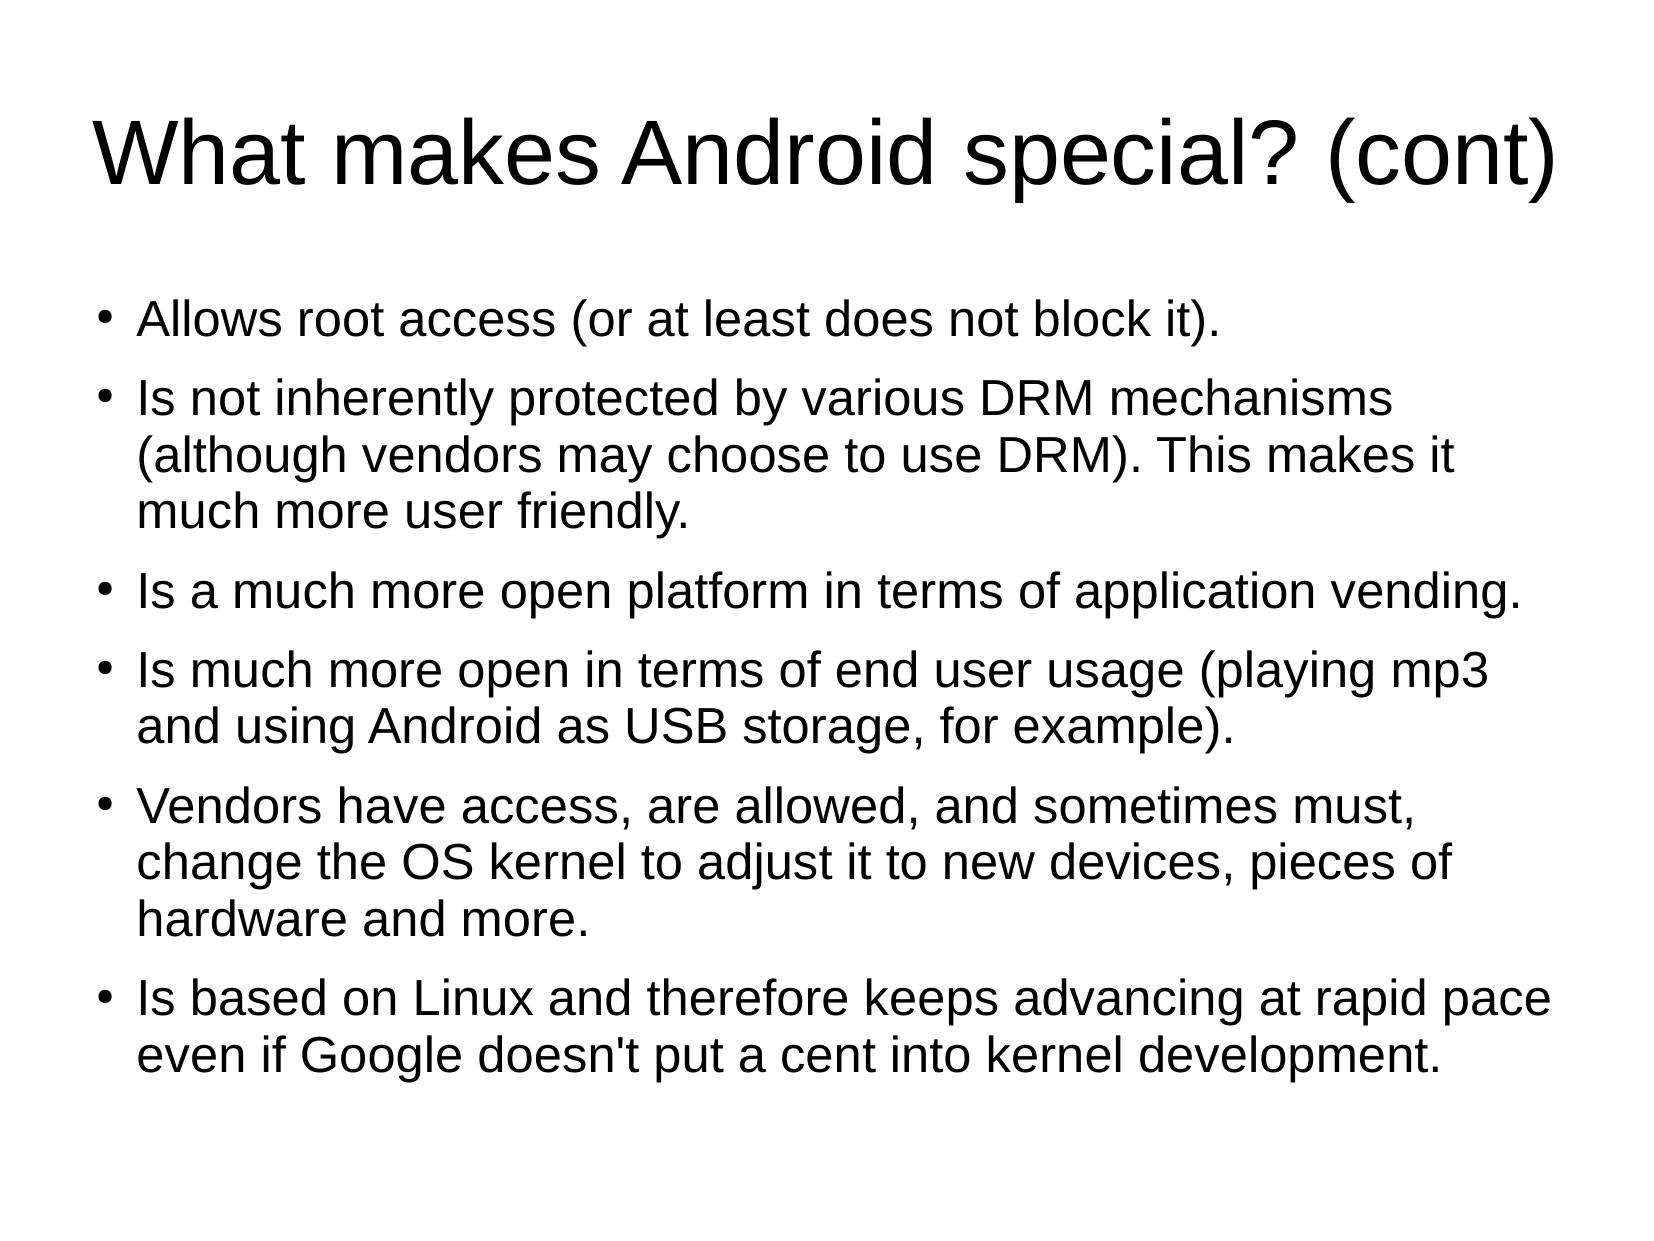

# What makes Android special? (cont)
Allows root access (or at least does not block it).
Is not inherently protected by various DRM mechanisms (although vendors may choose to use DRM). This makes it much more user friendly.
Is a much more open platform in terms of application vending.
Is much more open in terms of end user usage (playing mp3 and using Android as USB storage, for example).
Vendors have access, are allowed, and sometimes must, change the OS kernel to adjust it to new devices, pieces of hardware and more.
Is based on Linux and therefore keeps advancing at rapid pace even if Google doesn't put a cent into kernel development.